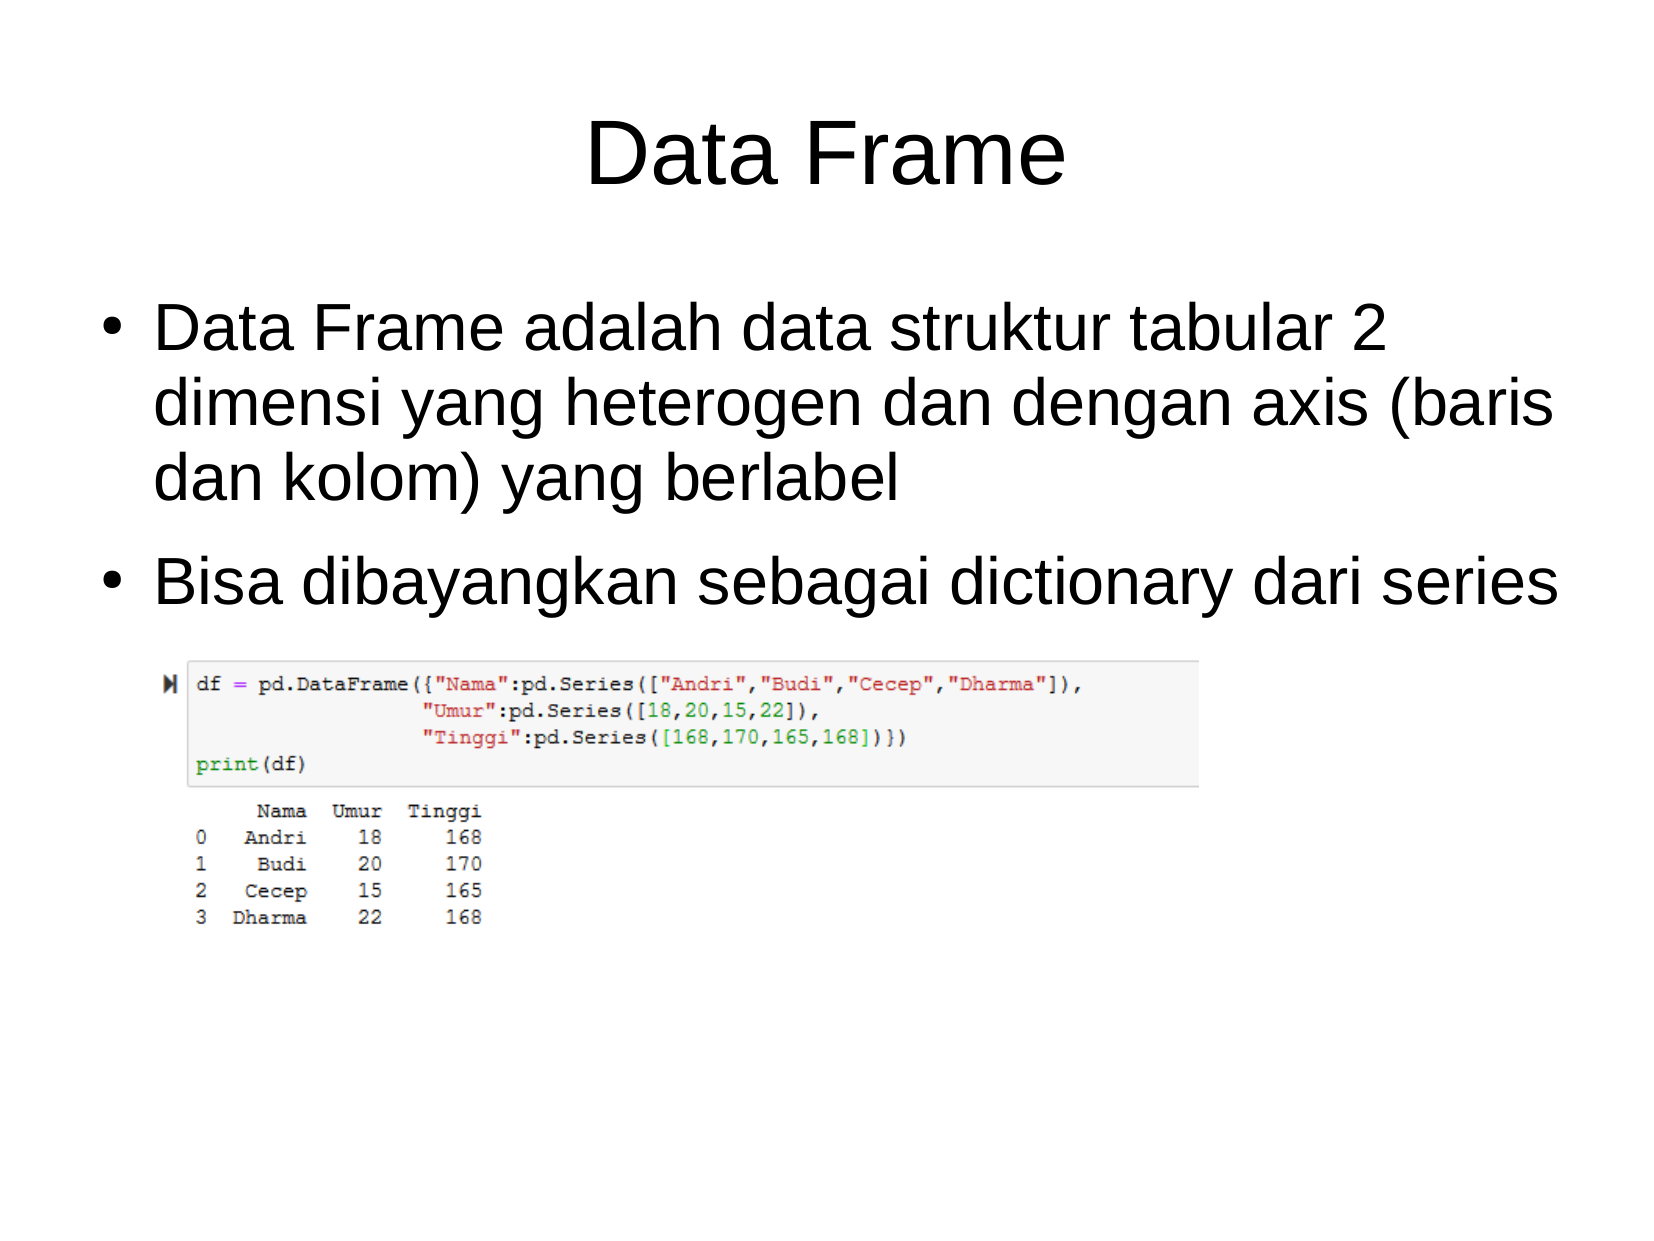

# Data Frame
Data Frame adalah data struktur tabular 2 dimensi yang heterogen dan dengan axis (baris dan kolom) yang berlabel
Bisa dibayangkan sebagai dictionary dari series